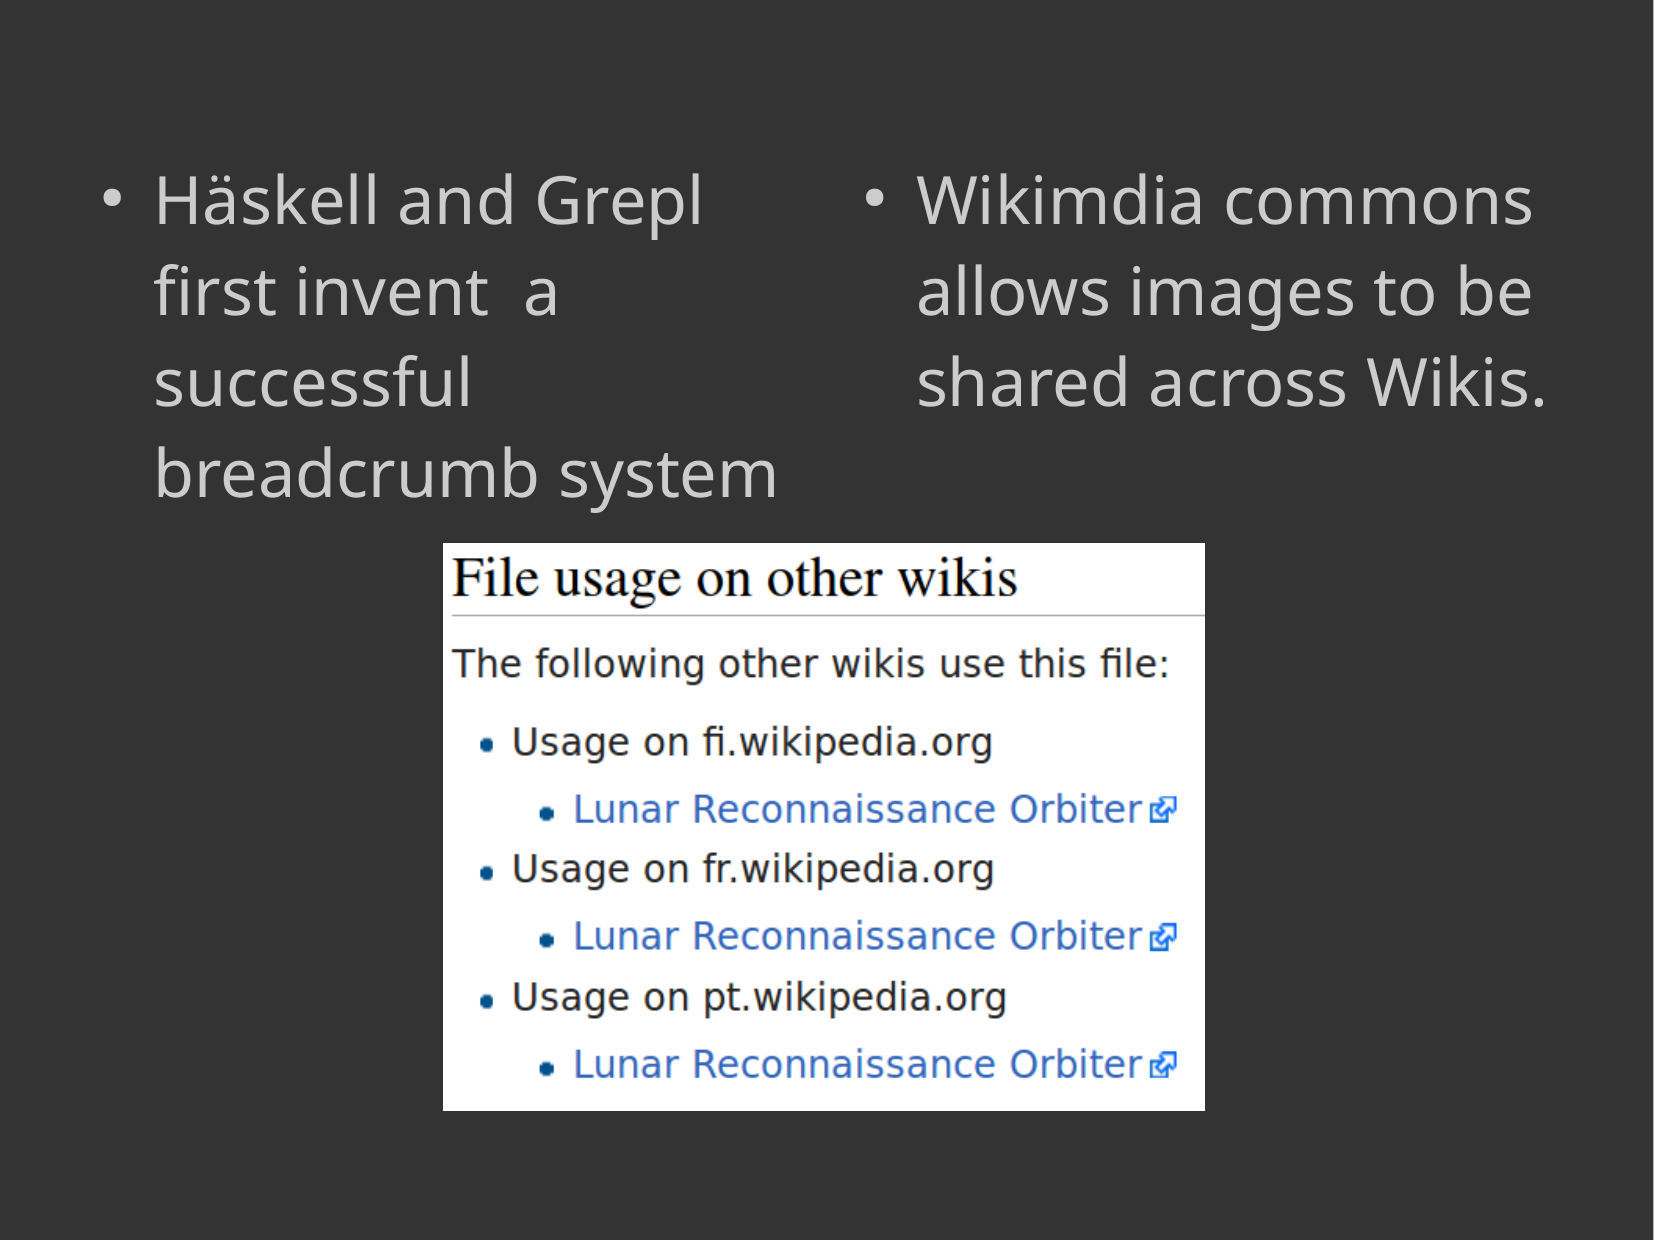

# Häskell and Grepl first invent a successful breadcrumb system
Wikimdia commons allows images to be shared across Wikis.